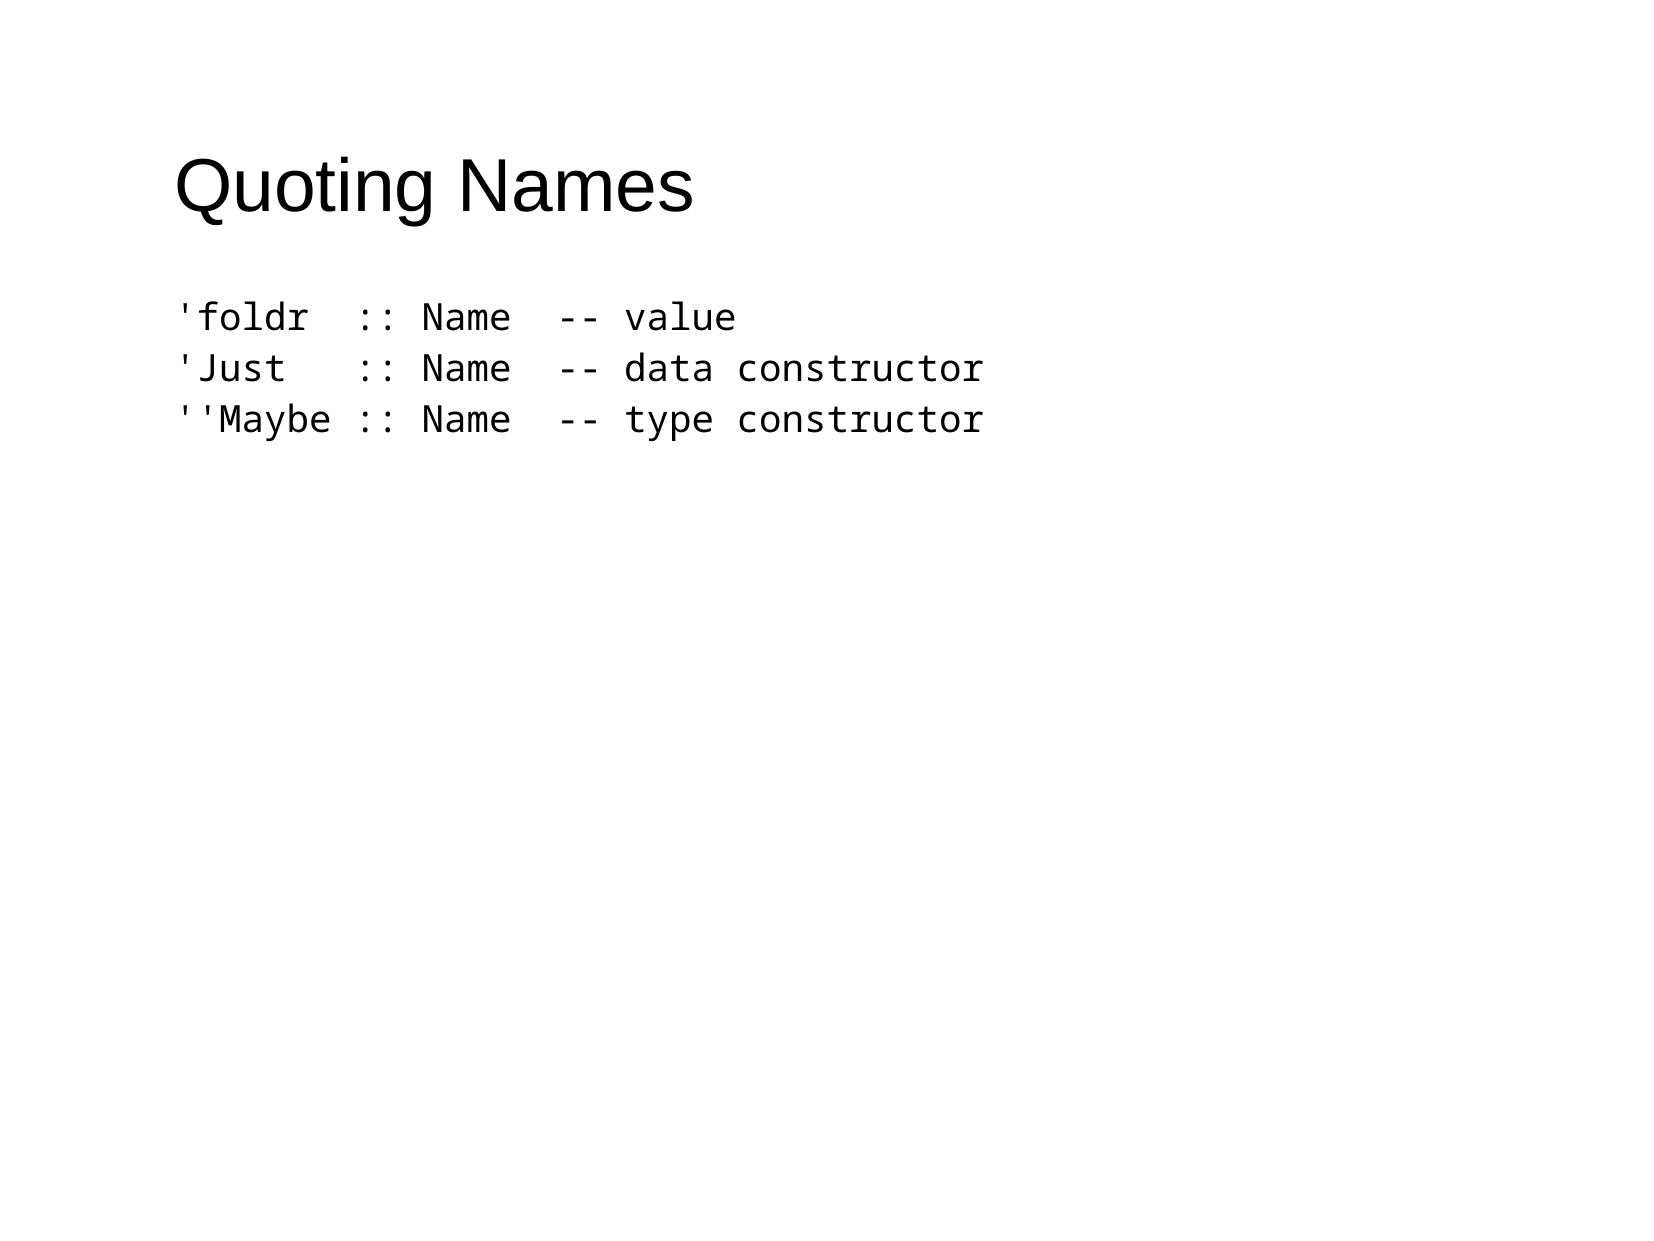

Quoting Names
'foldr :: Name -- value
'Just :: Name -- data constructor
''Maybe :: Name -- type constructor